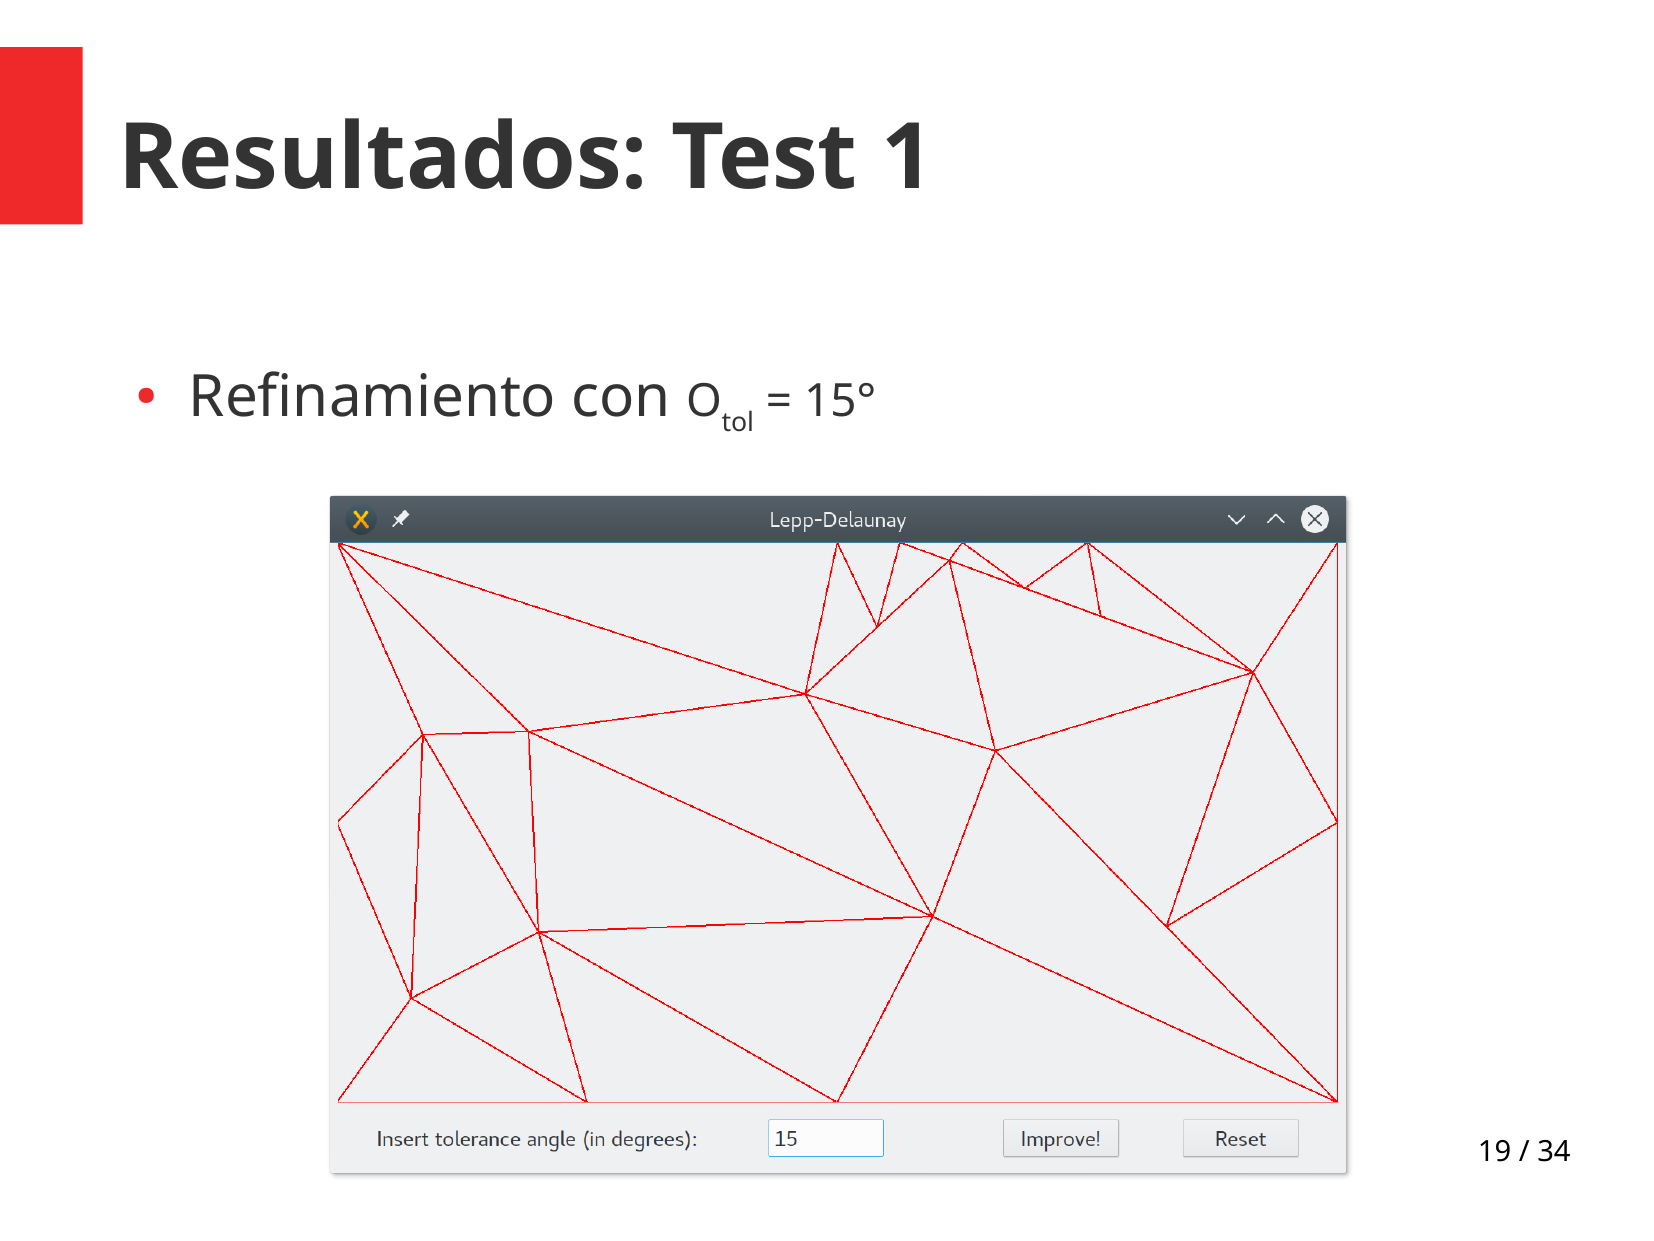

# Resultados: Test 1
Refinamiento con Otol = 15°
19